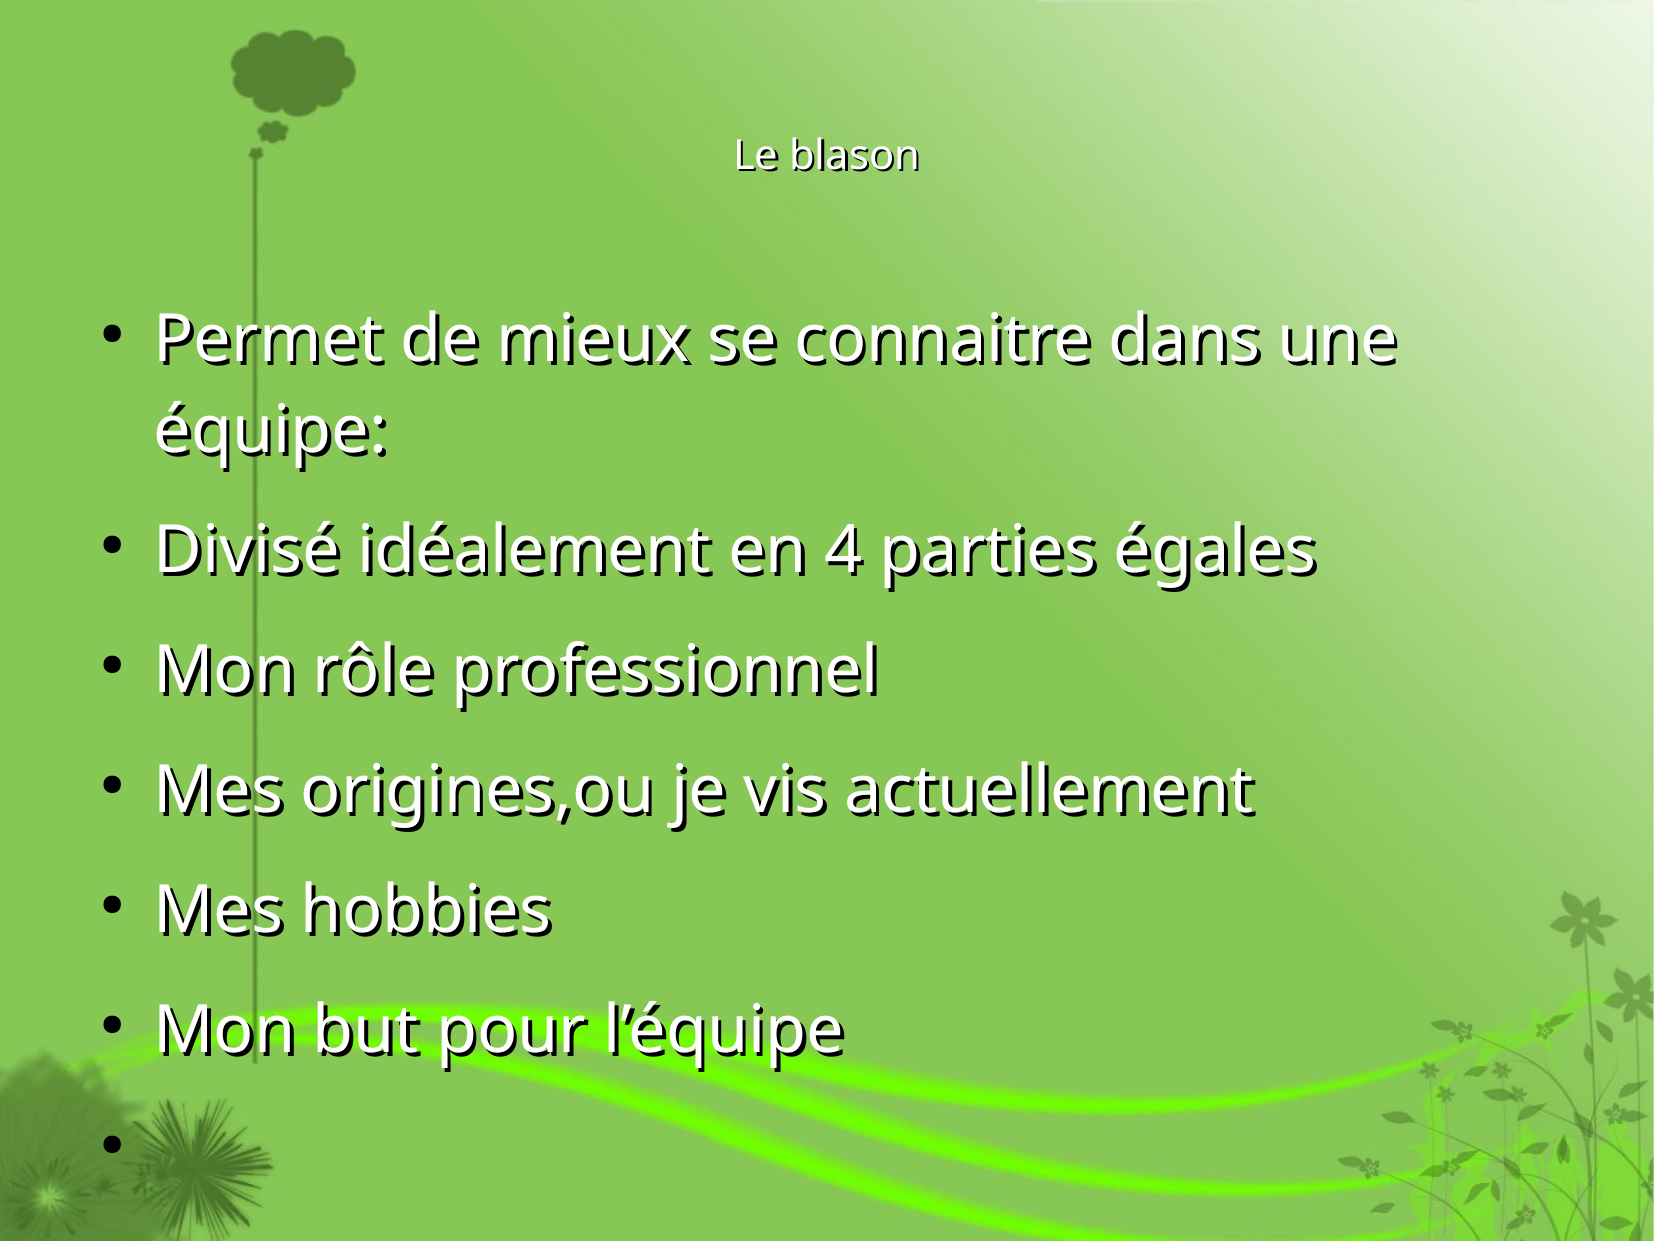

# Le blason
Permet de mieux se connaitre dans une équipe:
Divisé idéalement en 4 parties égales
Mon rôle professionnel
Mes origines,ou je vis actuellement
Mes hobbies
Mon but pour l’équipe